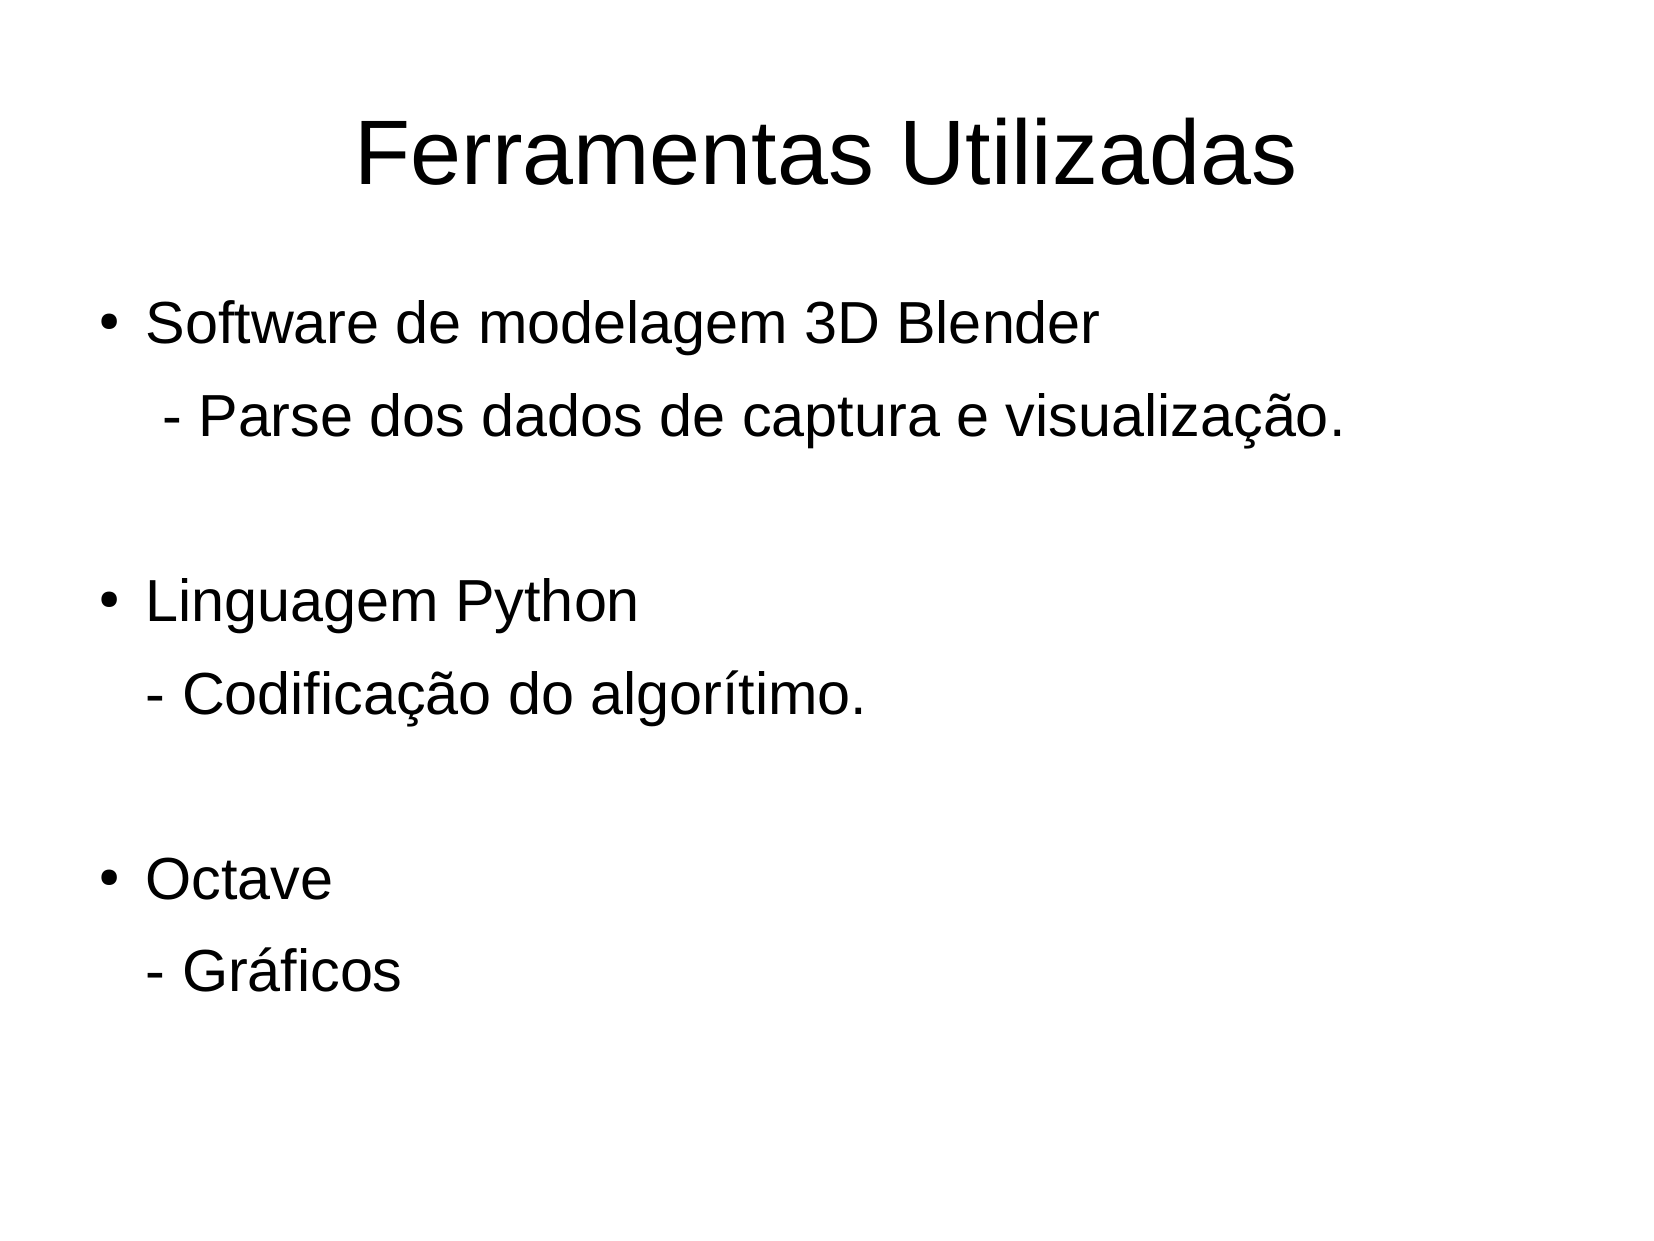

# Ferramentas Utilizadas
Software de modelagem 3D Blender
 - Parse dos dados de captura e visualização.
Linguagem Python
- Codificação do algorítimo.
Octave
- Gráficos